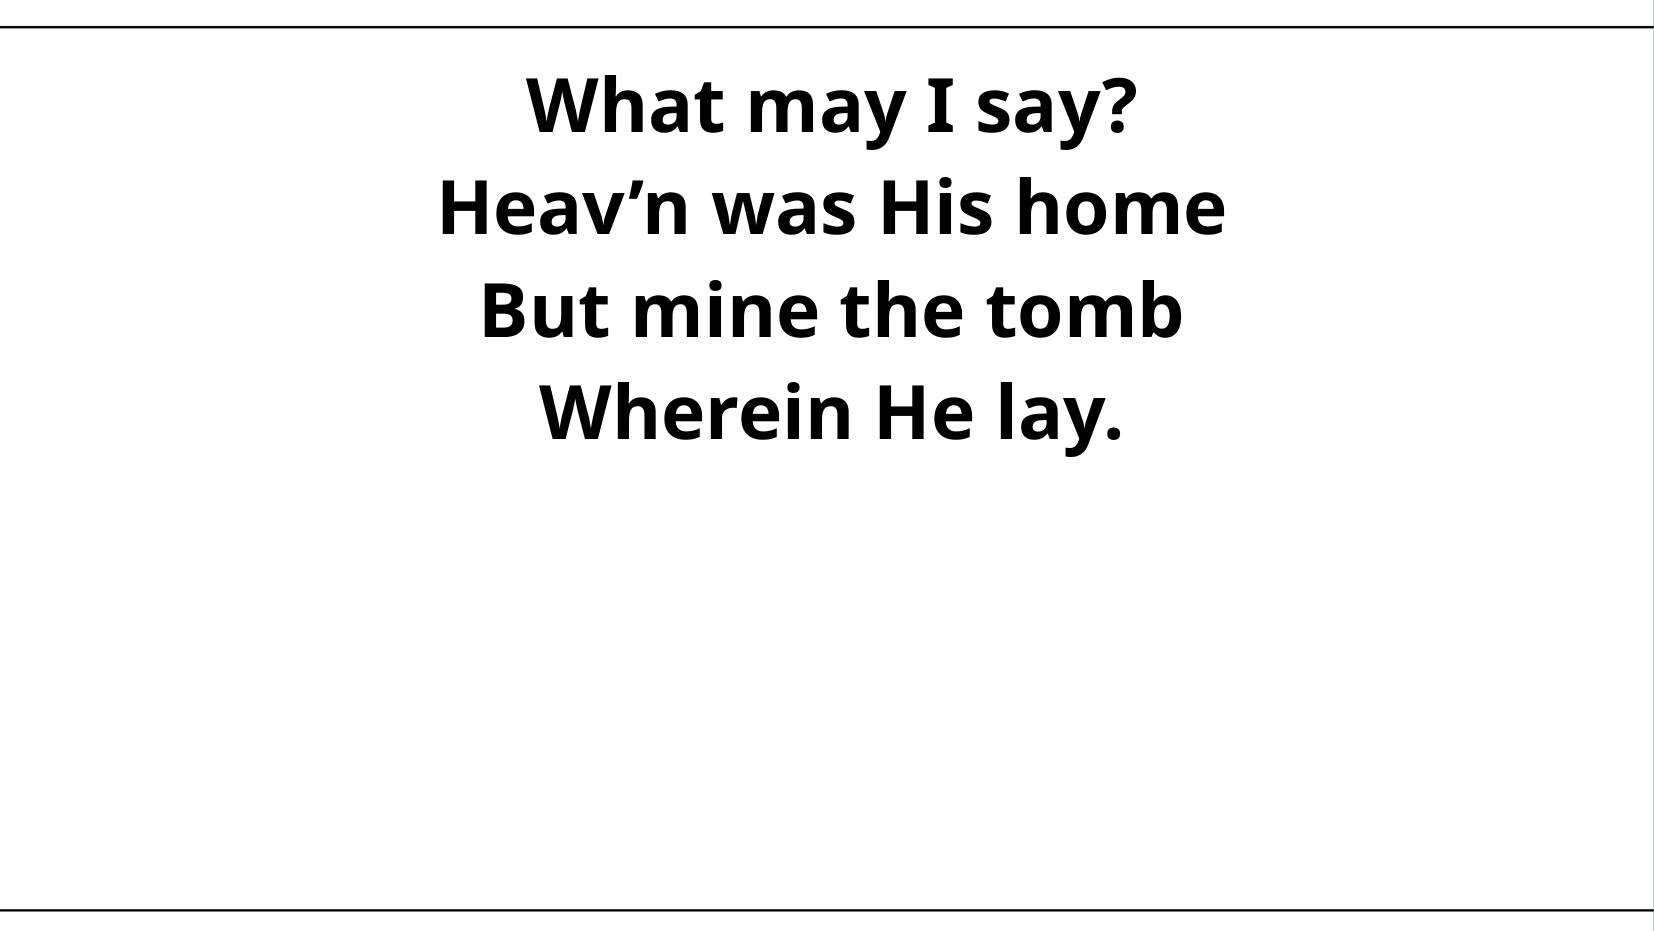

What may I say?
Heav’n was His home
But mine the tomb
Wherein He lay.